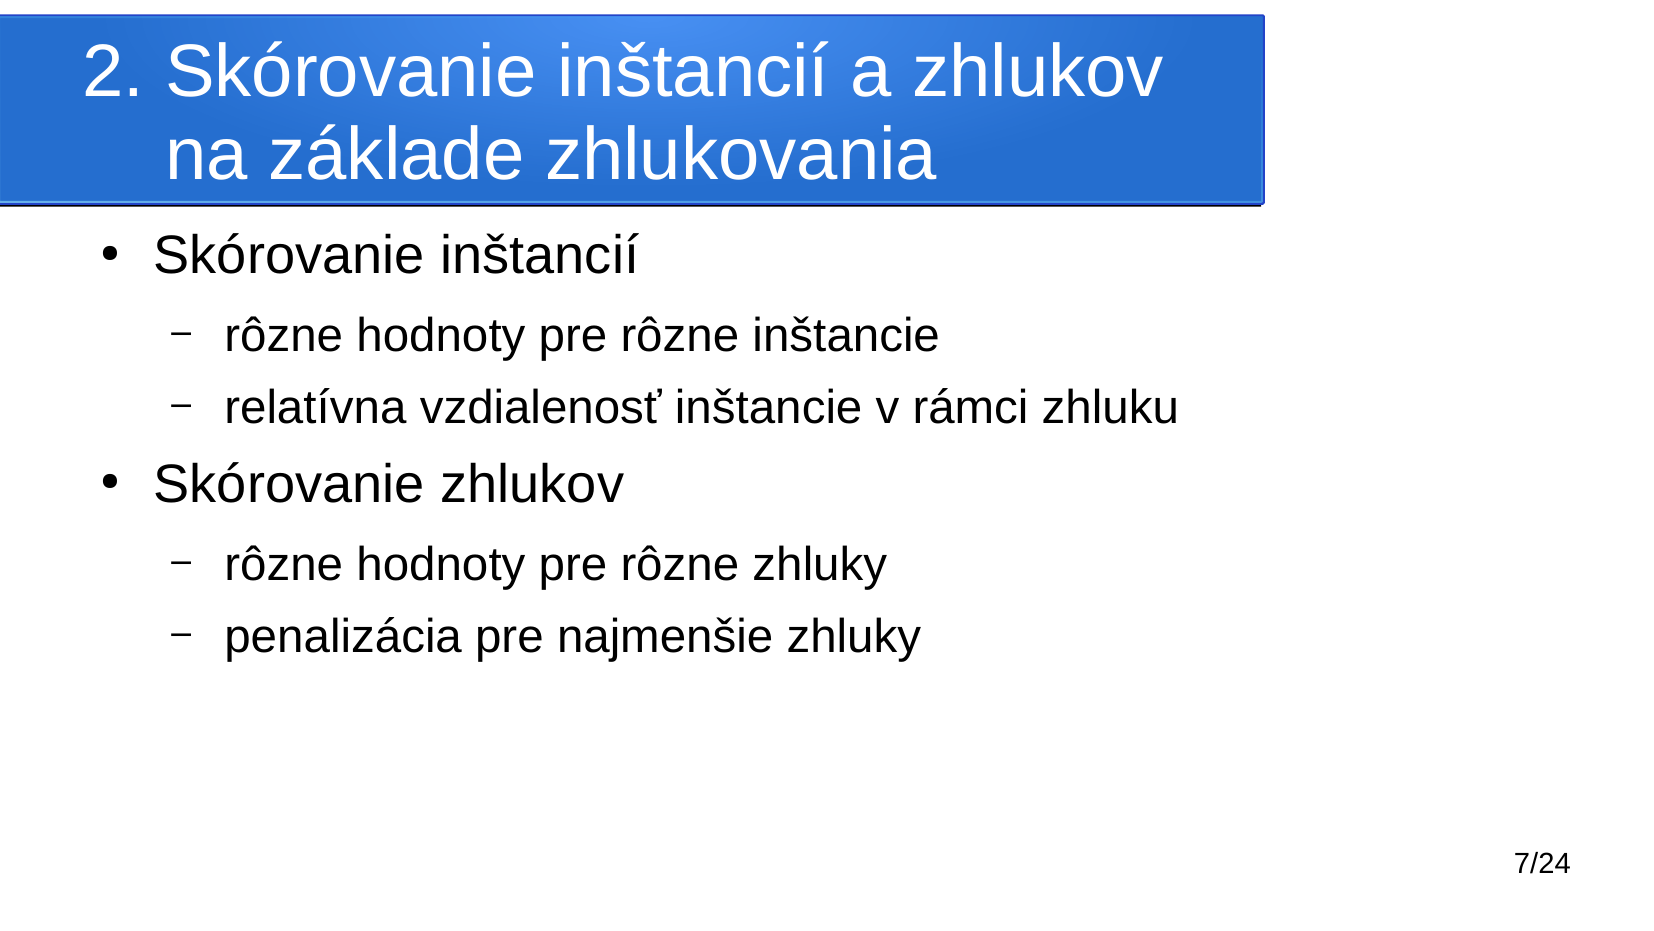

# 2. Skórovanie inštancií a zhlukov na základe zhlukovania
Skórovanie inštancií
rôzne hodnoty pre rôzne inštancie
relatívna vzdialenosť inštancie v rámci zhluku
Skórovanie zhlukov
rôzne hodnoty pre rôzne zhluky
penalizácia pre najmenšie zhluky
7